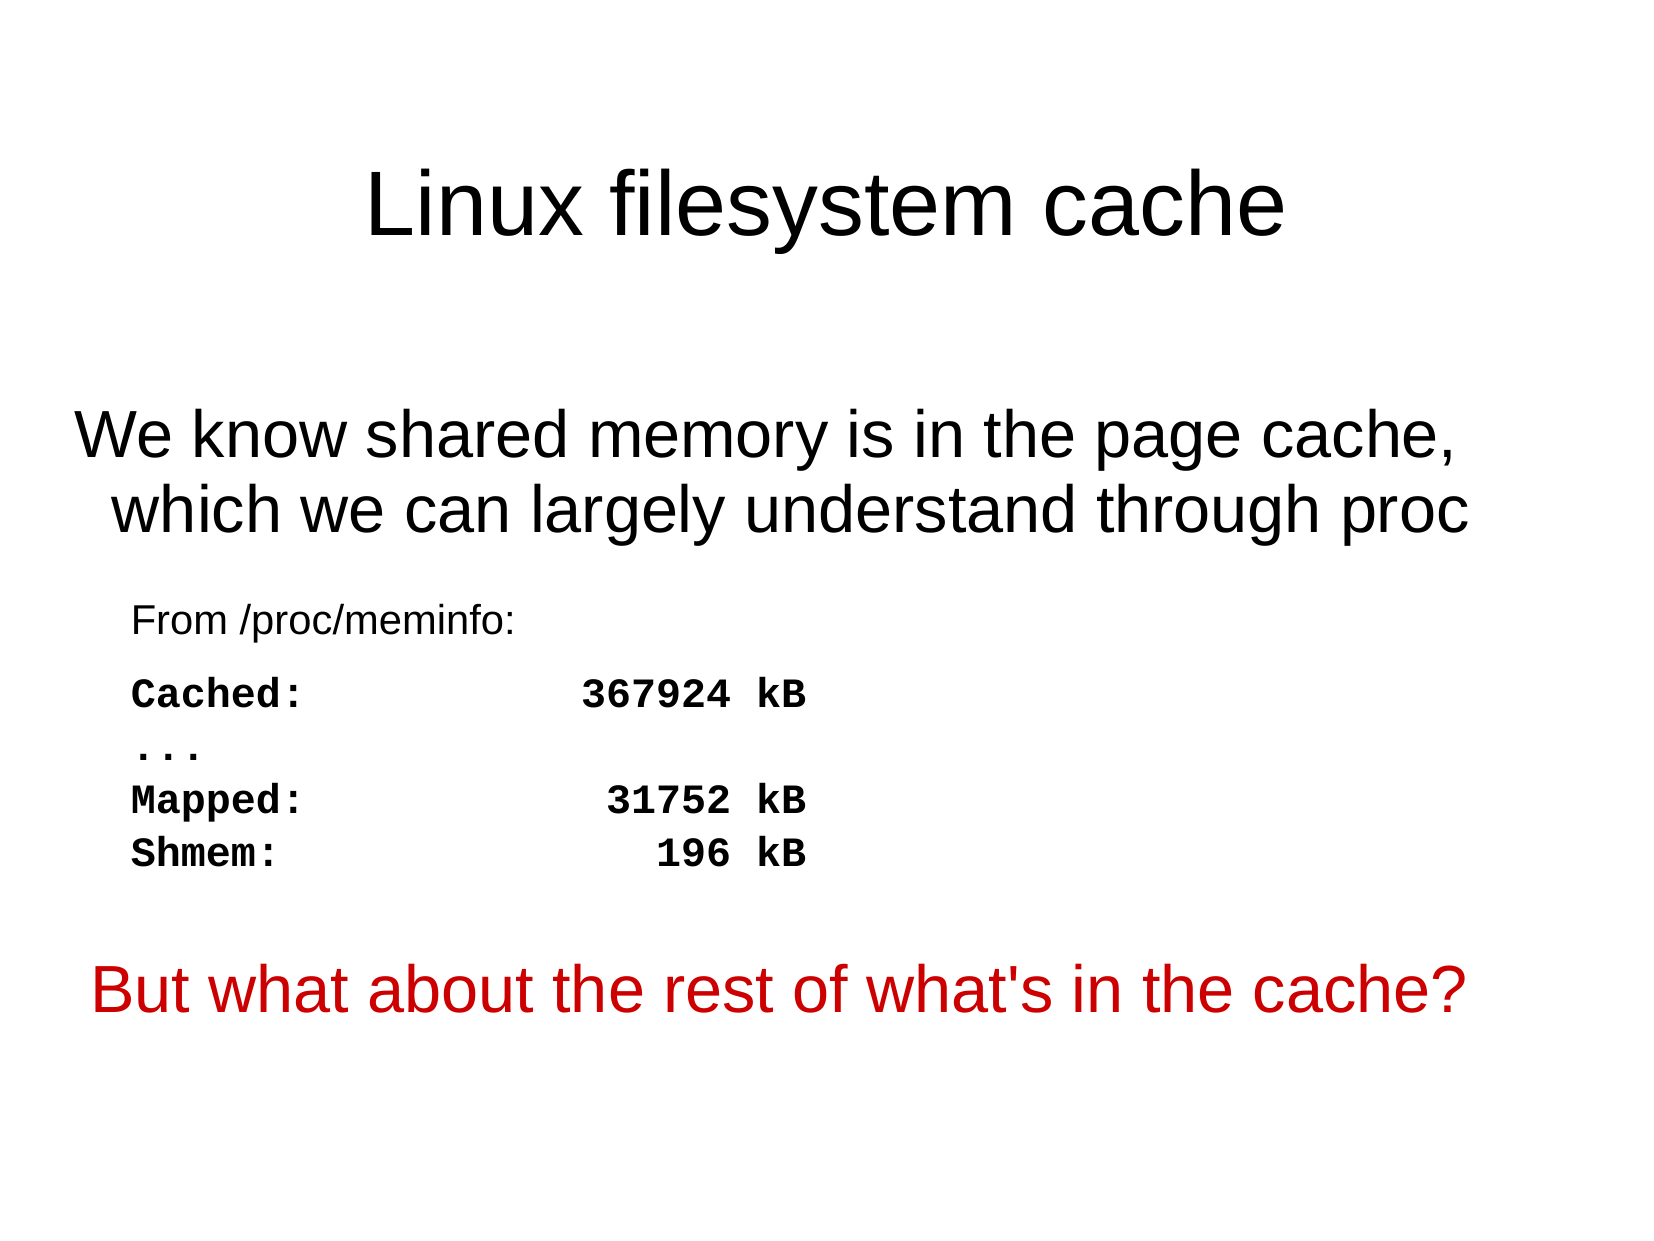

# Linux filesystem cache
We know shared memory is in the page cache,
 which we can largely understand through proc
From /proc/meminfo:
Cached: 367924 kB
...
Mapped: 31752 kB
Shmem: 196 kB
But what about the rest of what's in the cache?